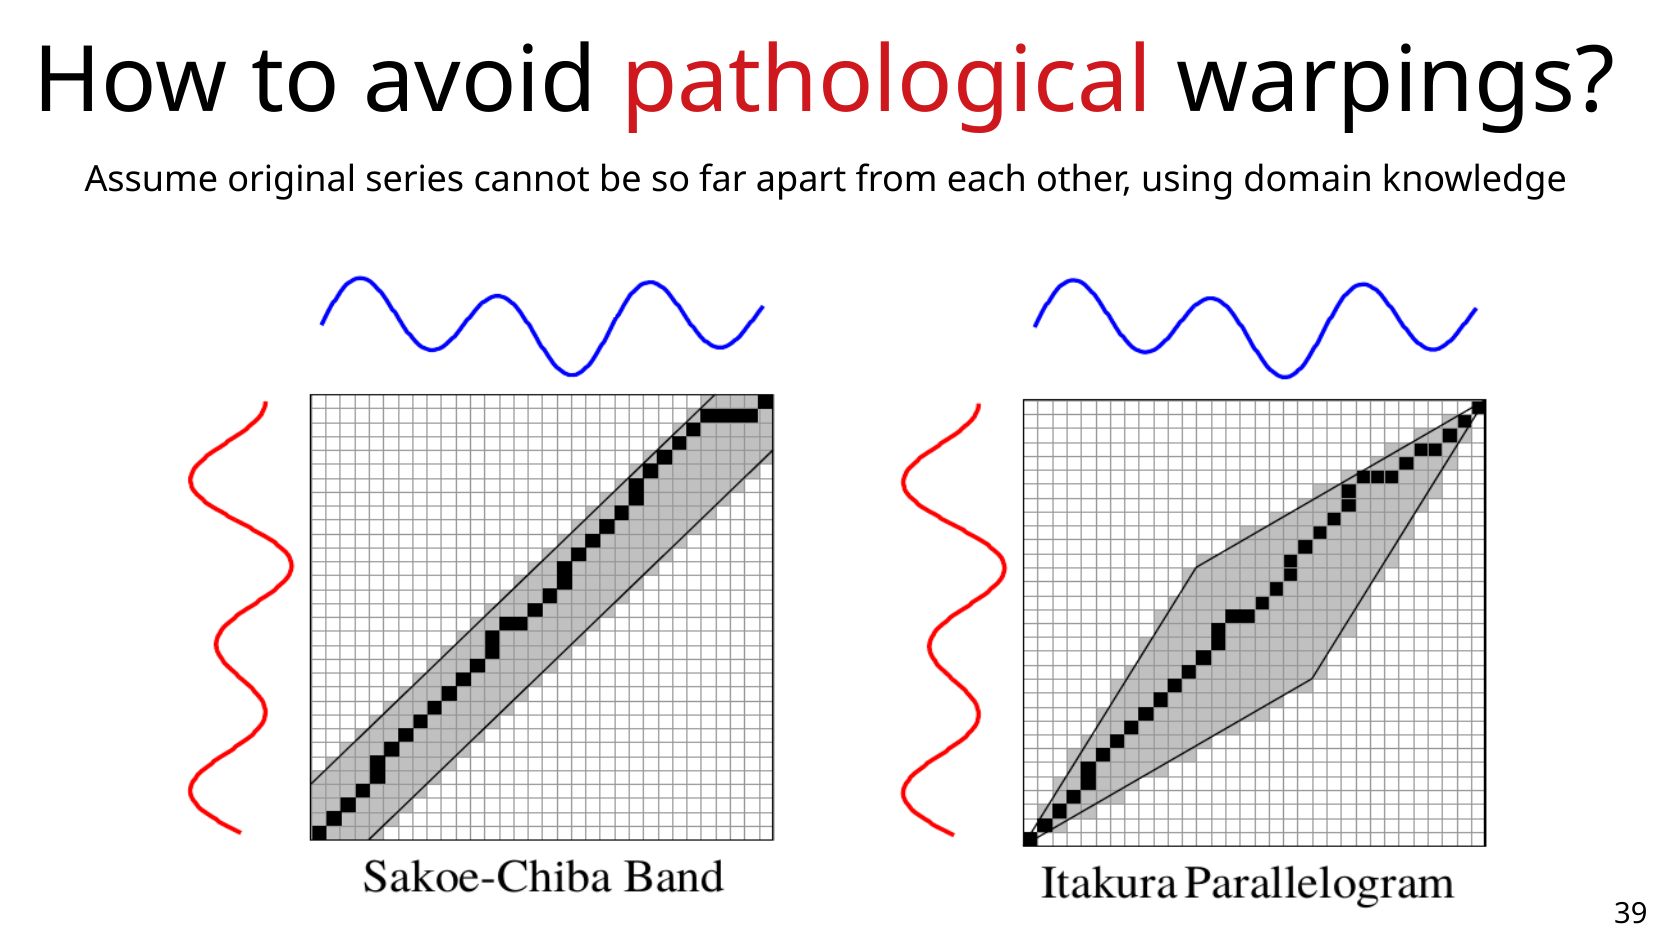

# How to avoid pathological warpings?
Assume original series cannot be so far apart from each other, using domain knowledge
39